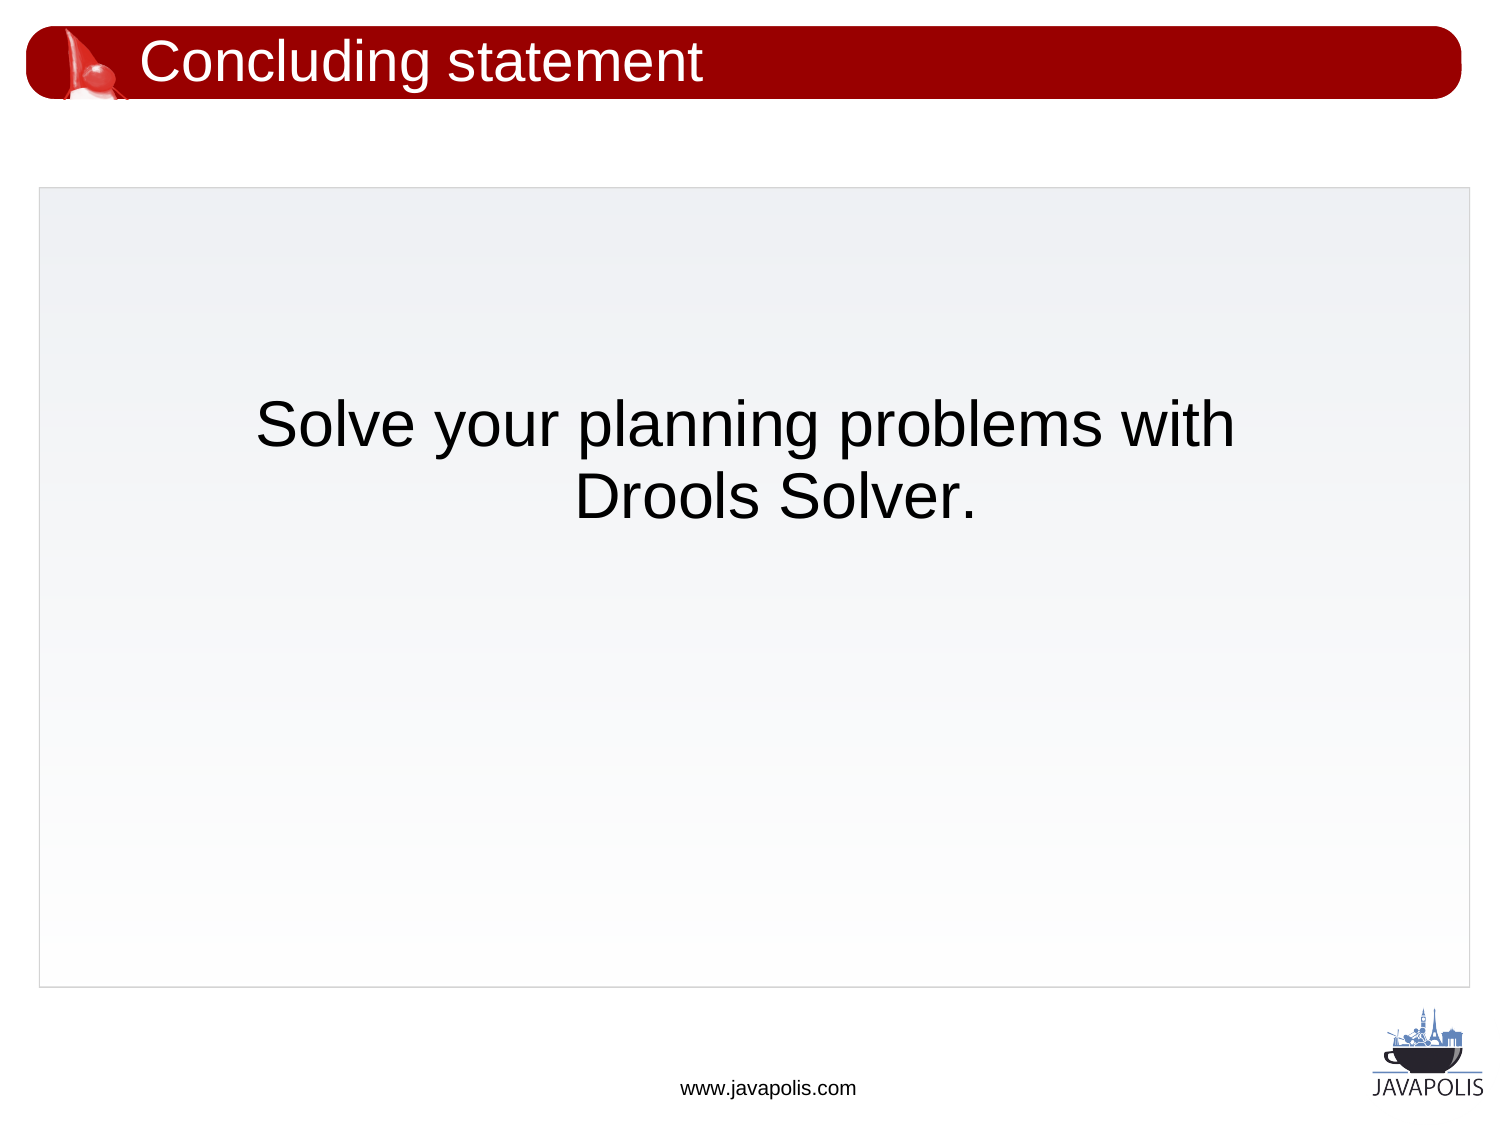

# Concluding statement
Solve your planning problems with Drools Solver.